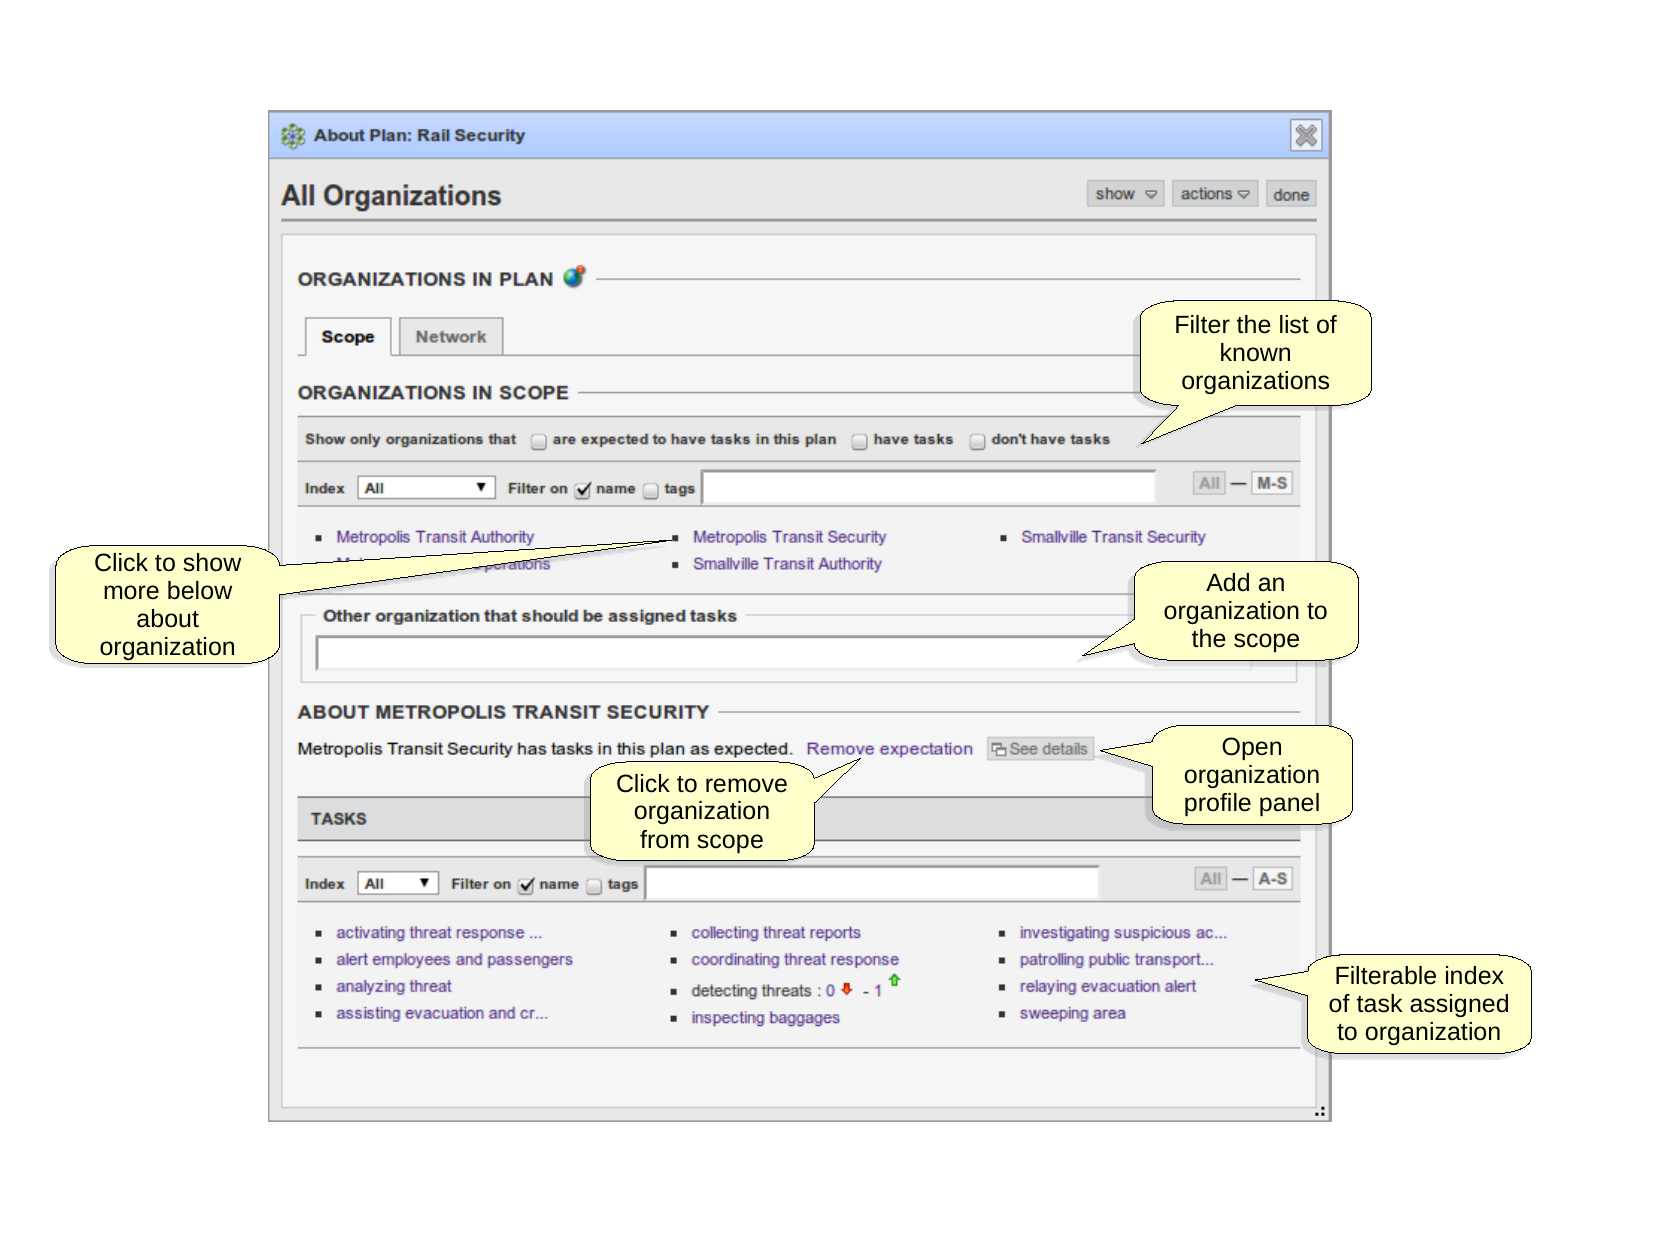

Filter the list of known organizations
Click to show more below about organization
Add an organization to the scope
Open organization profile panel
Click to remove organization from scope
Filterable index of task assigned to organization